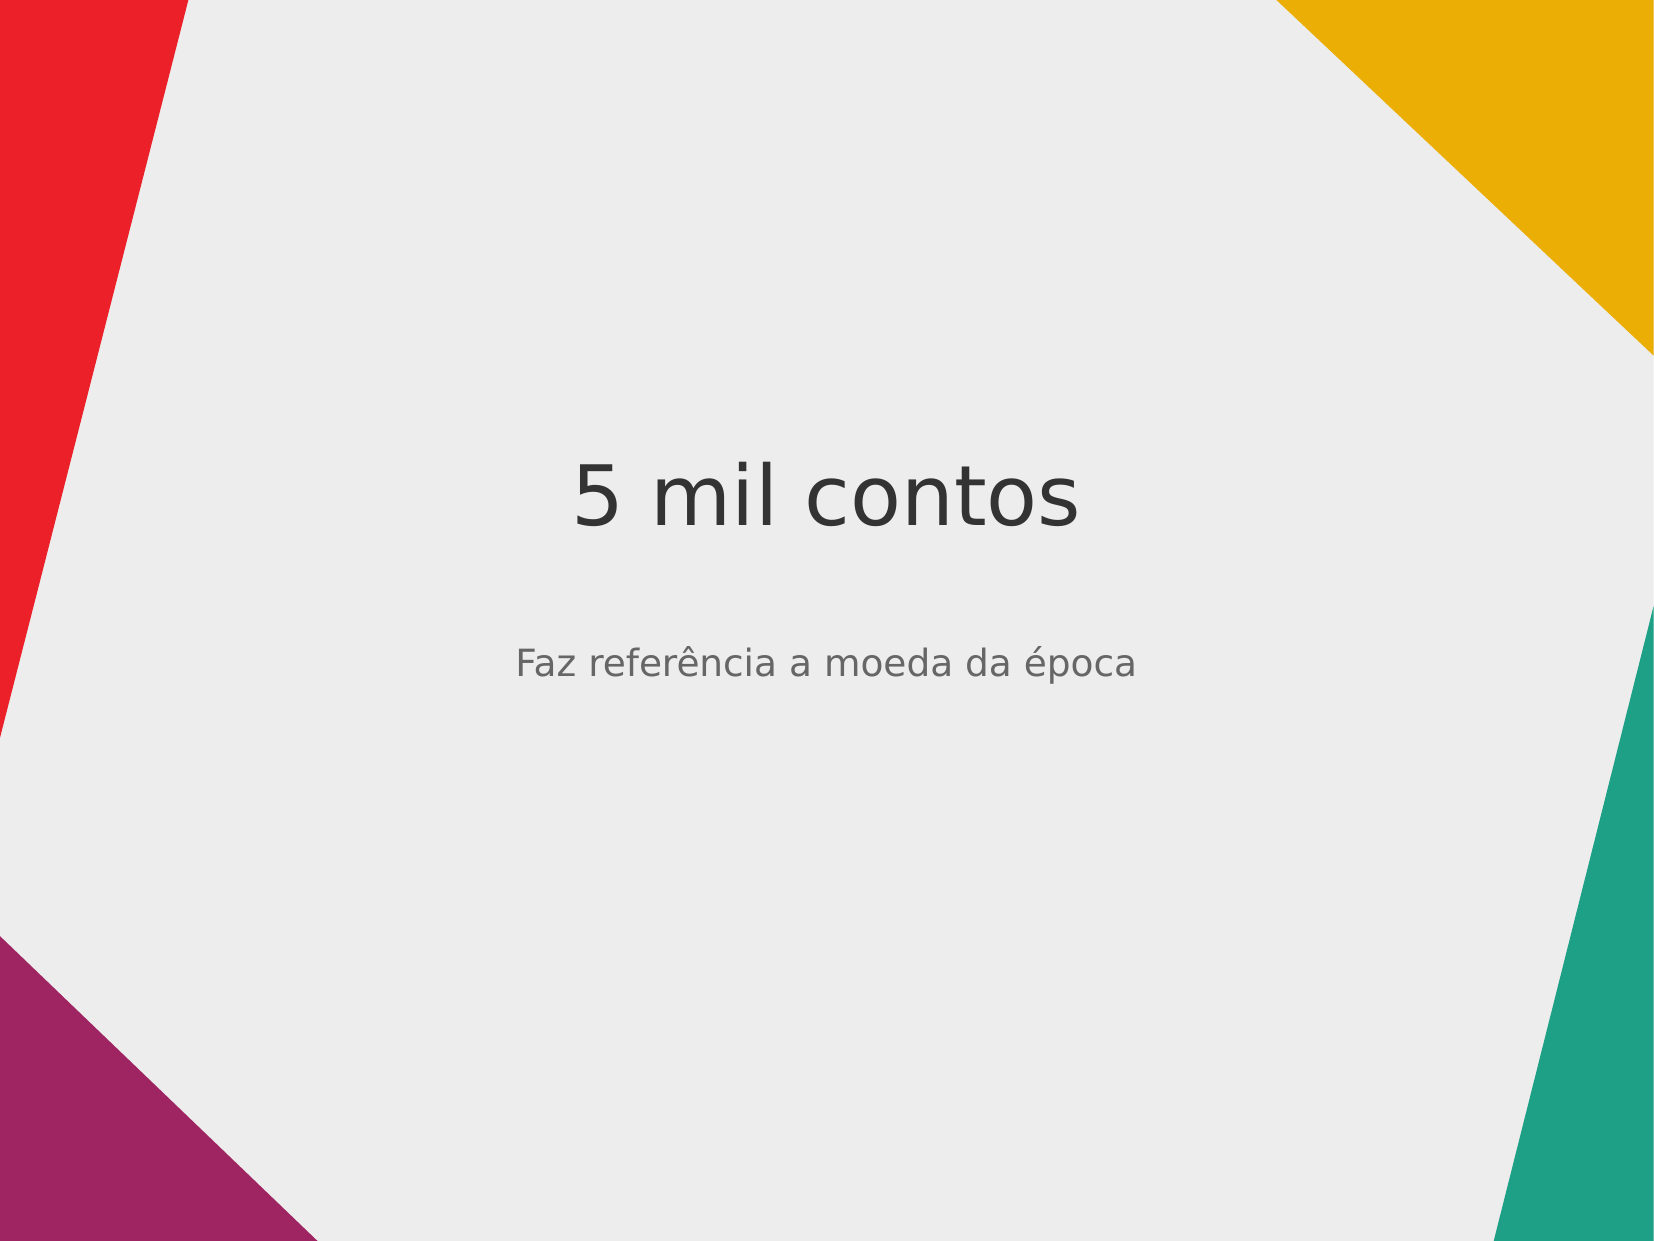

Faz referência a moeda da época
5 mil contos